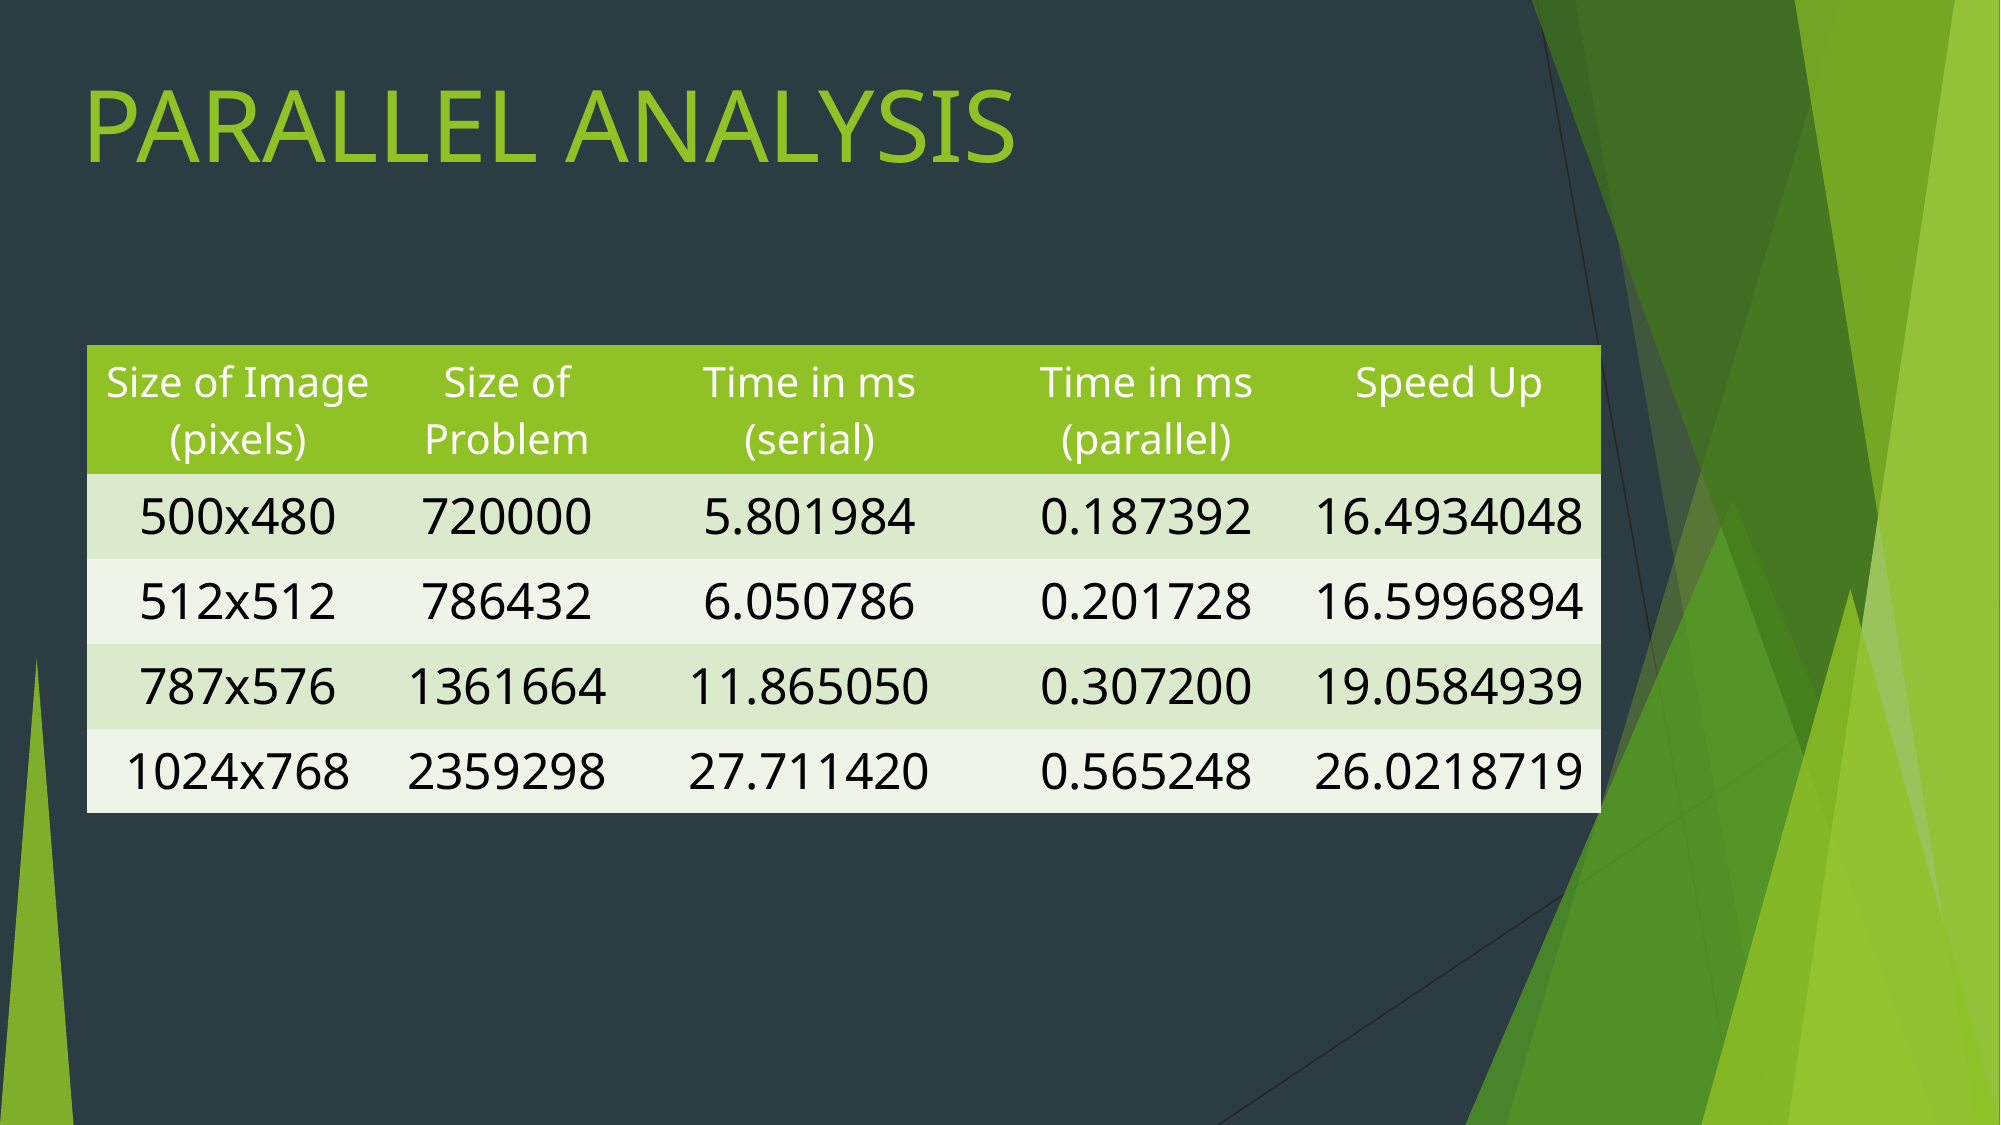

# PARALLEL ANALYSIS
| Size of Image (pixels) | Size of Problem | Time in ms (serial) | Time in ms (parallel) | Speed Up |
| --- | --- | --- | --- | --- |
| 500x480 | 720000 | 5.801984 | 0.187392 | 16.4934048 |
| 512x512 | 786432 | 6.050786 | 0.201728 | 16.5996894 |
| 787x576 | 1361664 | 11.865050 | 0.307200 | 19.0584939 |
| 1024x768 | 2359298 | 27.711420 | 0.565248 | 26.0218719 |